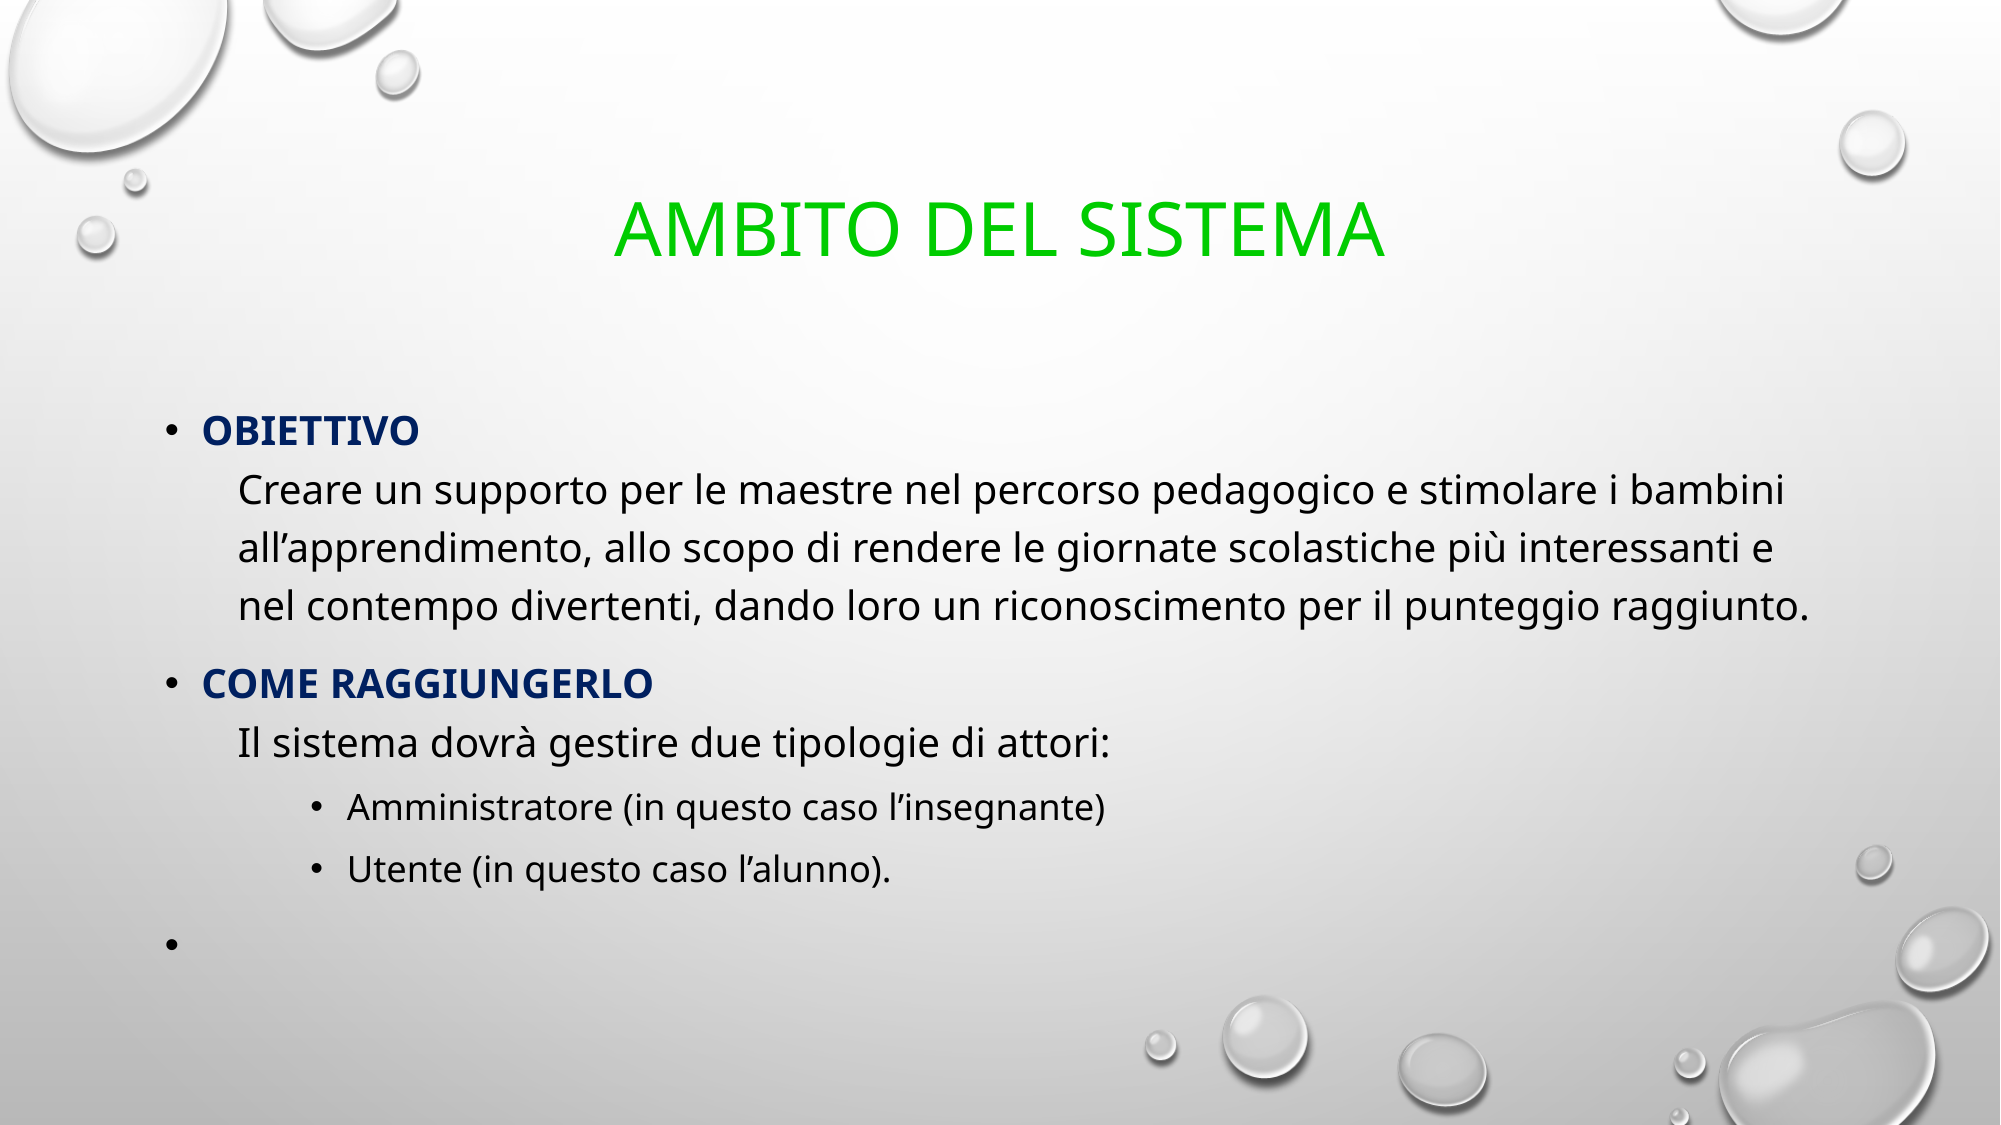

# Ambito del sistema
Obiettivo
Creare un supporto per le maestre nel percorso pedagogico e stimolare i bambini all’apprendimento, allo scopo di rendere le giornate scolastiche più interessanti e nel contempo divertenti, dando loro un riconoscimento per il punteggio raggiunto.
COME RAGGIUNGERLO
Il sistema dovrà gestire due tipologie di attori:
Amministratore (in questo caso l’insegnante)
Utente (in questo caso l’alunno).